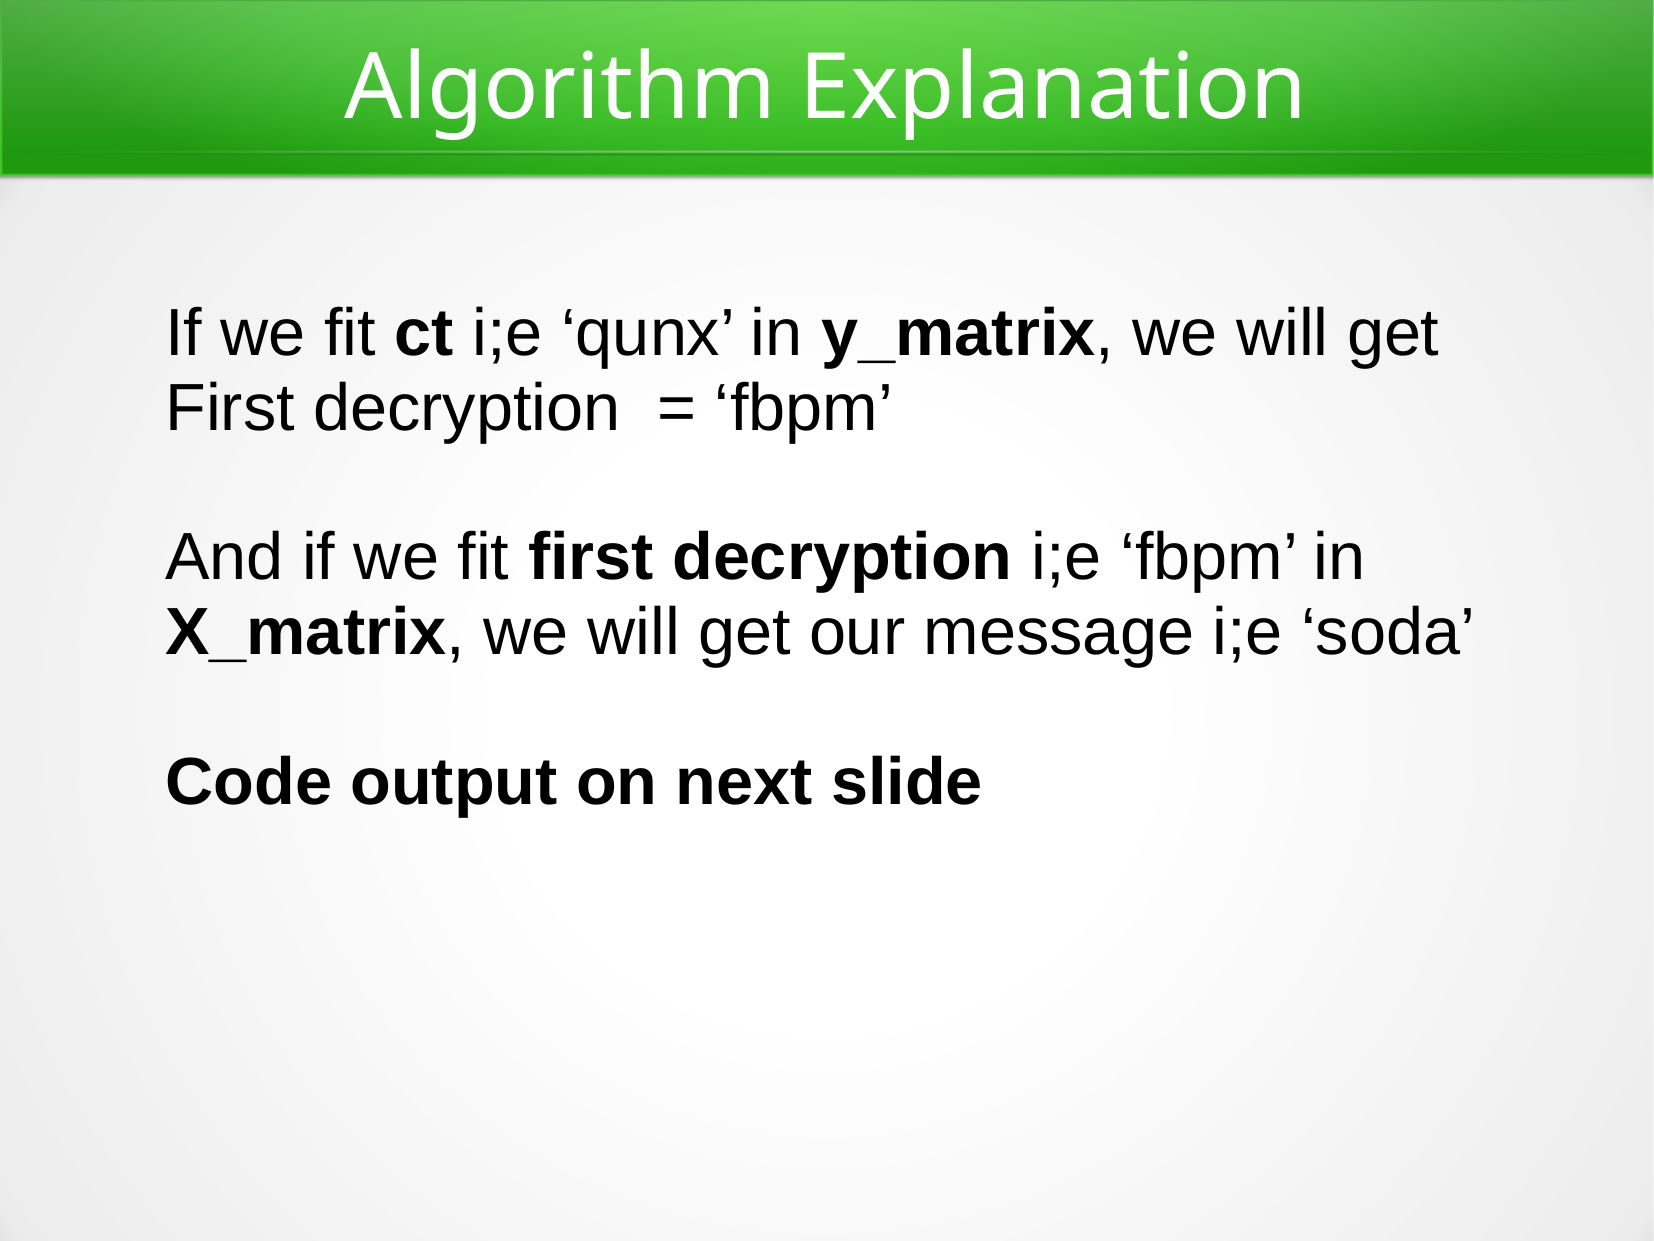

# Algorithm Explanation
If we fit ct i;e ‘qunx’ in y_matrix, we will get
First decryption = ‘fbpm’
And if we fit first decryption i;e ‘fbpm’ in X_matrix, we will get our message i;e ‘soda’
Code output on next slide